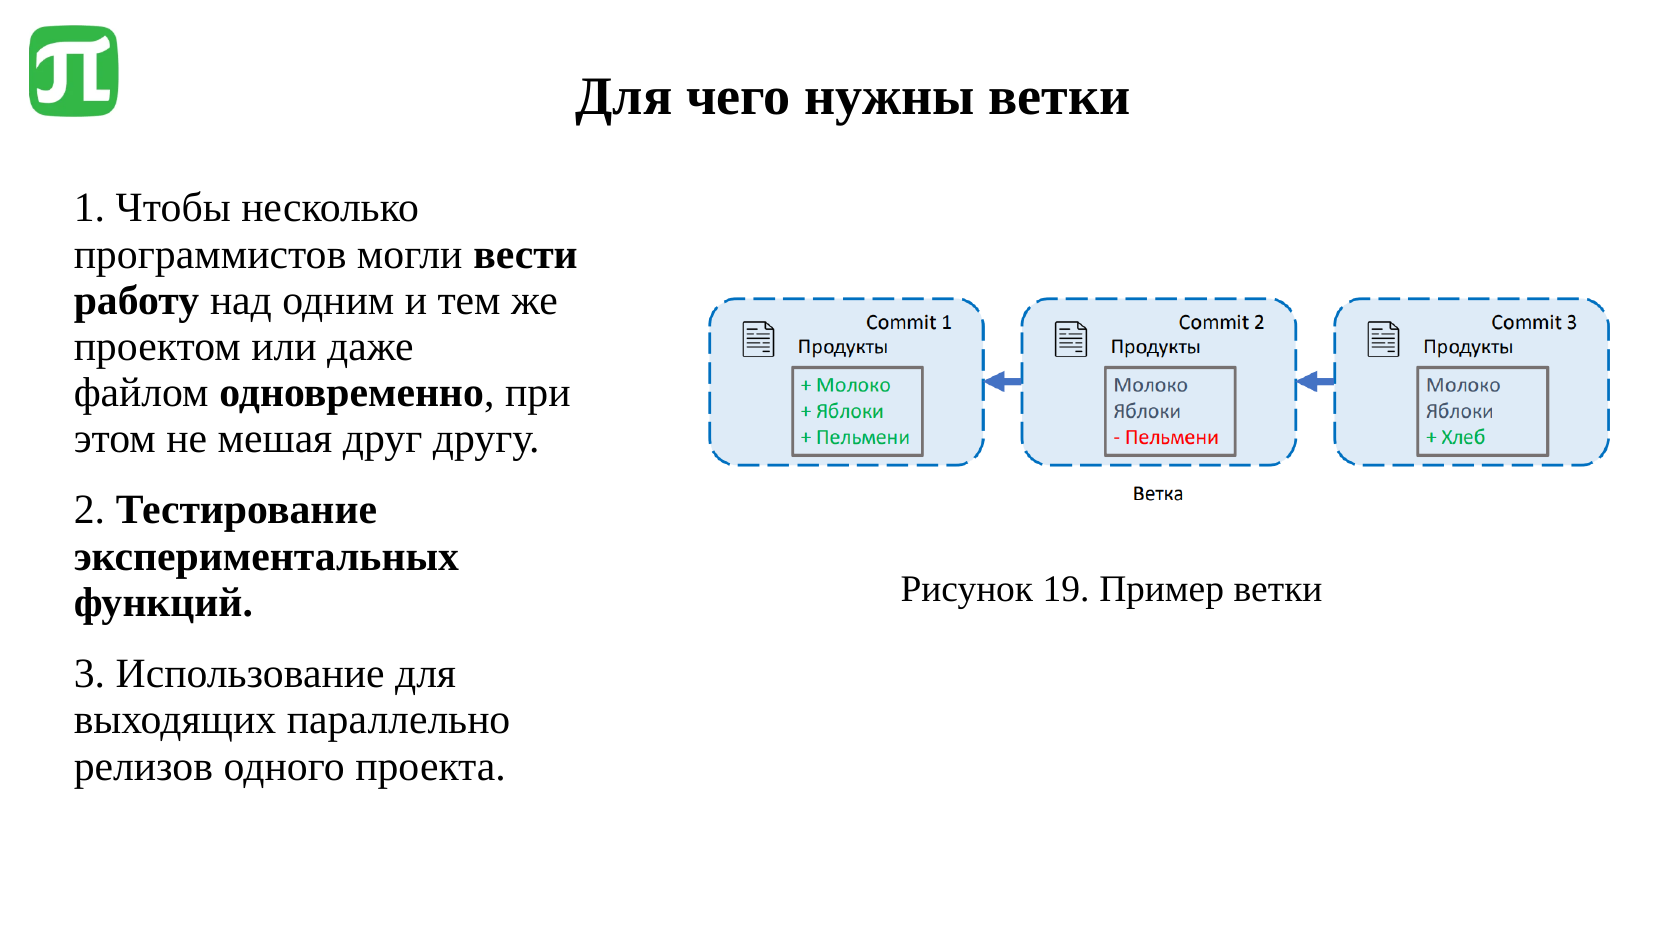

Для чего нужны ветки
1. Чтобы несколько программистов могли вести работу над одним и тем же проектом или даже файлом одновременно, при этом не мешая друг другу.
2. Тестирование экспериментальных функций.
3. Использование для выходящих параллельно релизов одного проекта.
Рисунок 19. Пример ветки